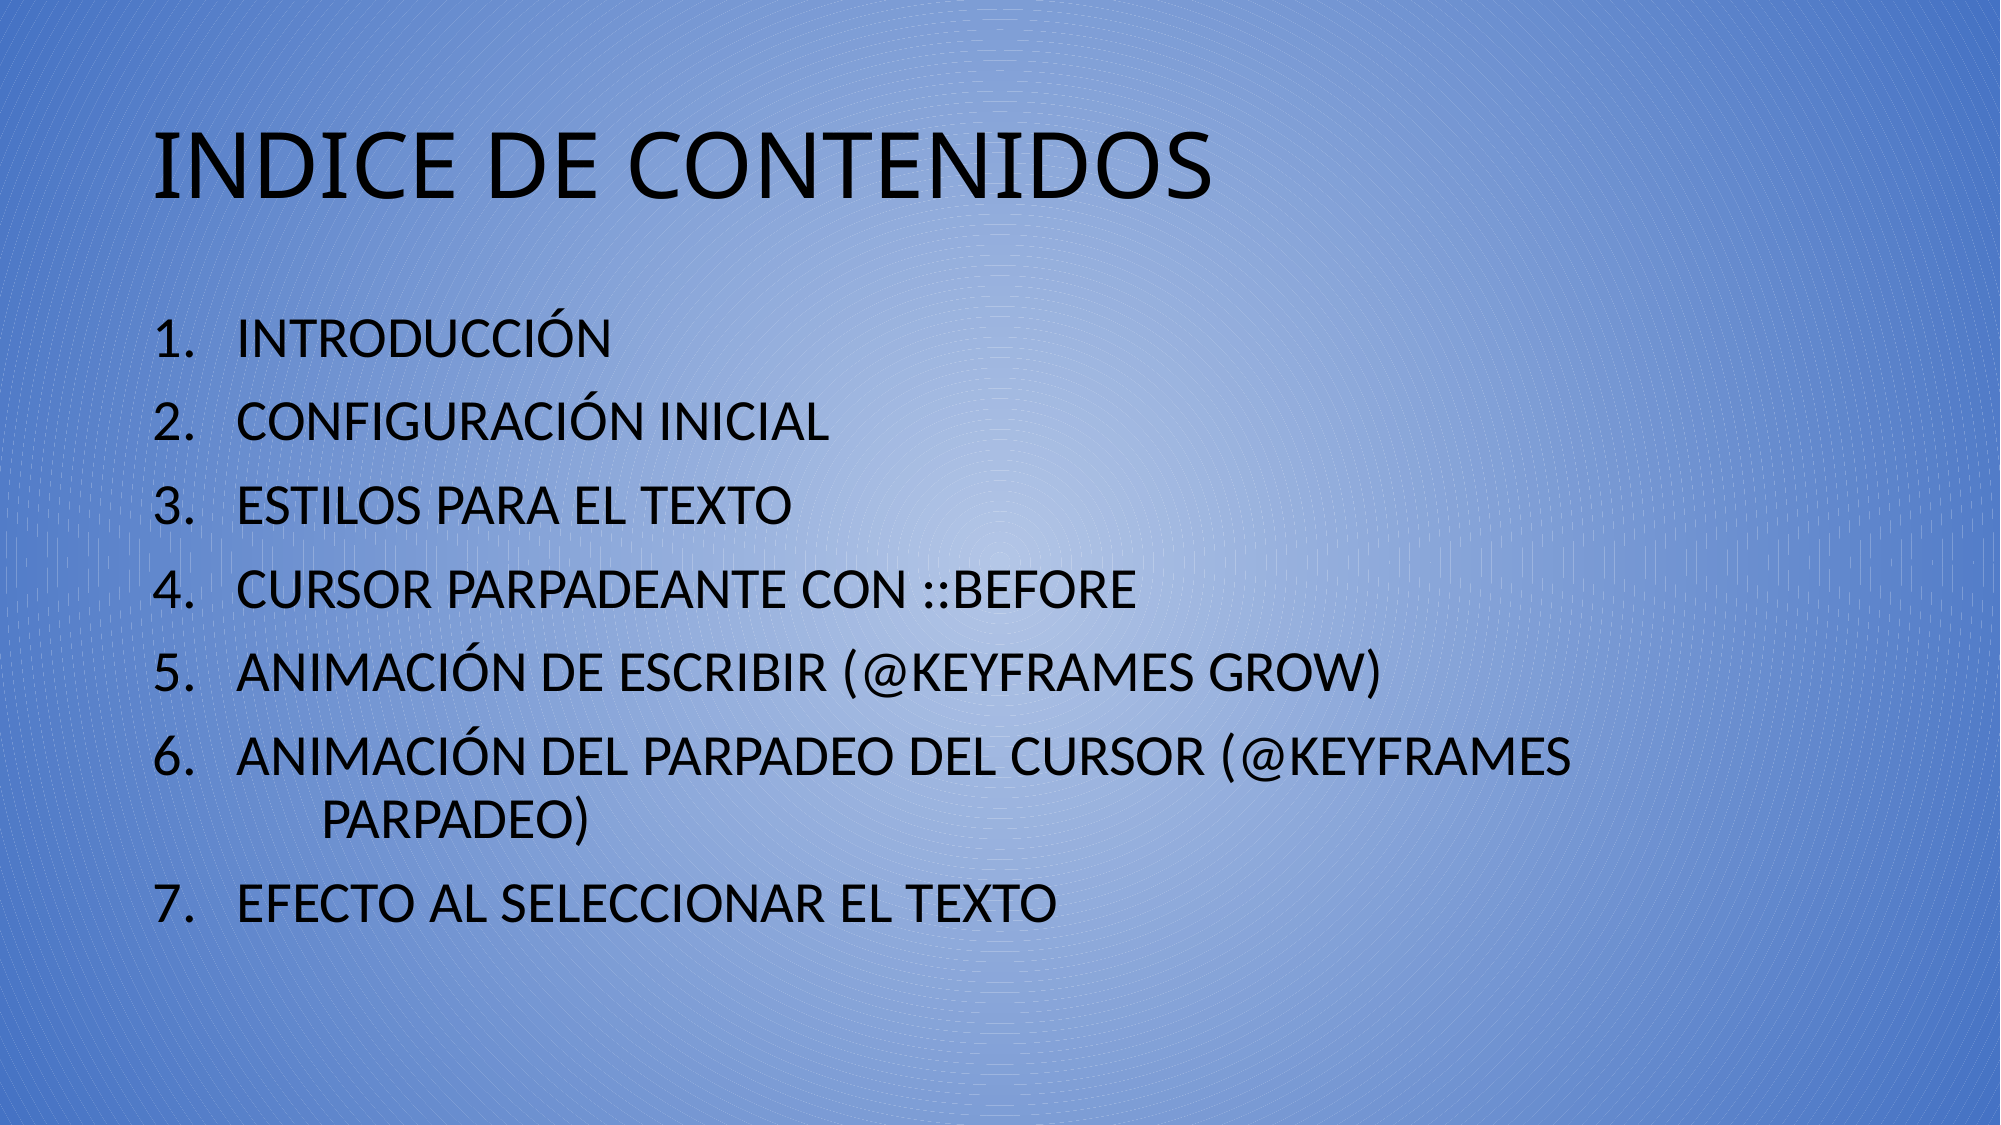

# INDICE DE CONTENIDOS
INTRODUCCIÓN
CONFIGURACIÓN INICIAL
ESTILOS PARA EL TEXTO
CURSOR PARPADEANTE CON ::BEFORE
ANIMACIÓN DE ESCRIBIR (@KEYFRAMES GROW)
ANIMACIÓN DEL PARPADEO DEL CURSOR (@KEYFRAMES PARPADEO)
EFECTO AL SELECCIONAR EL TEXTO